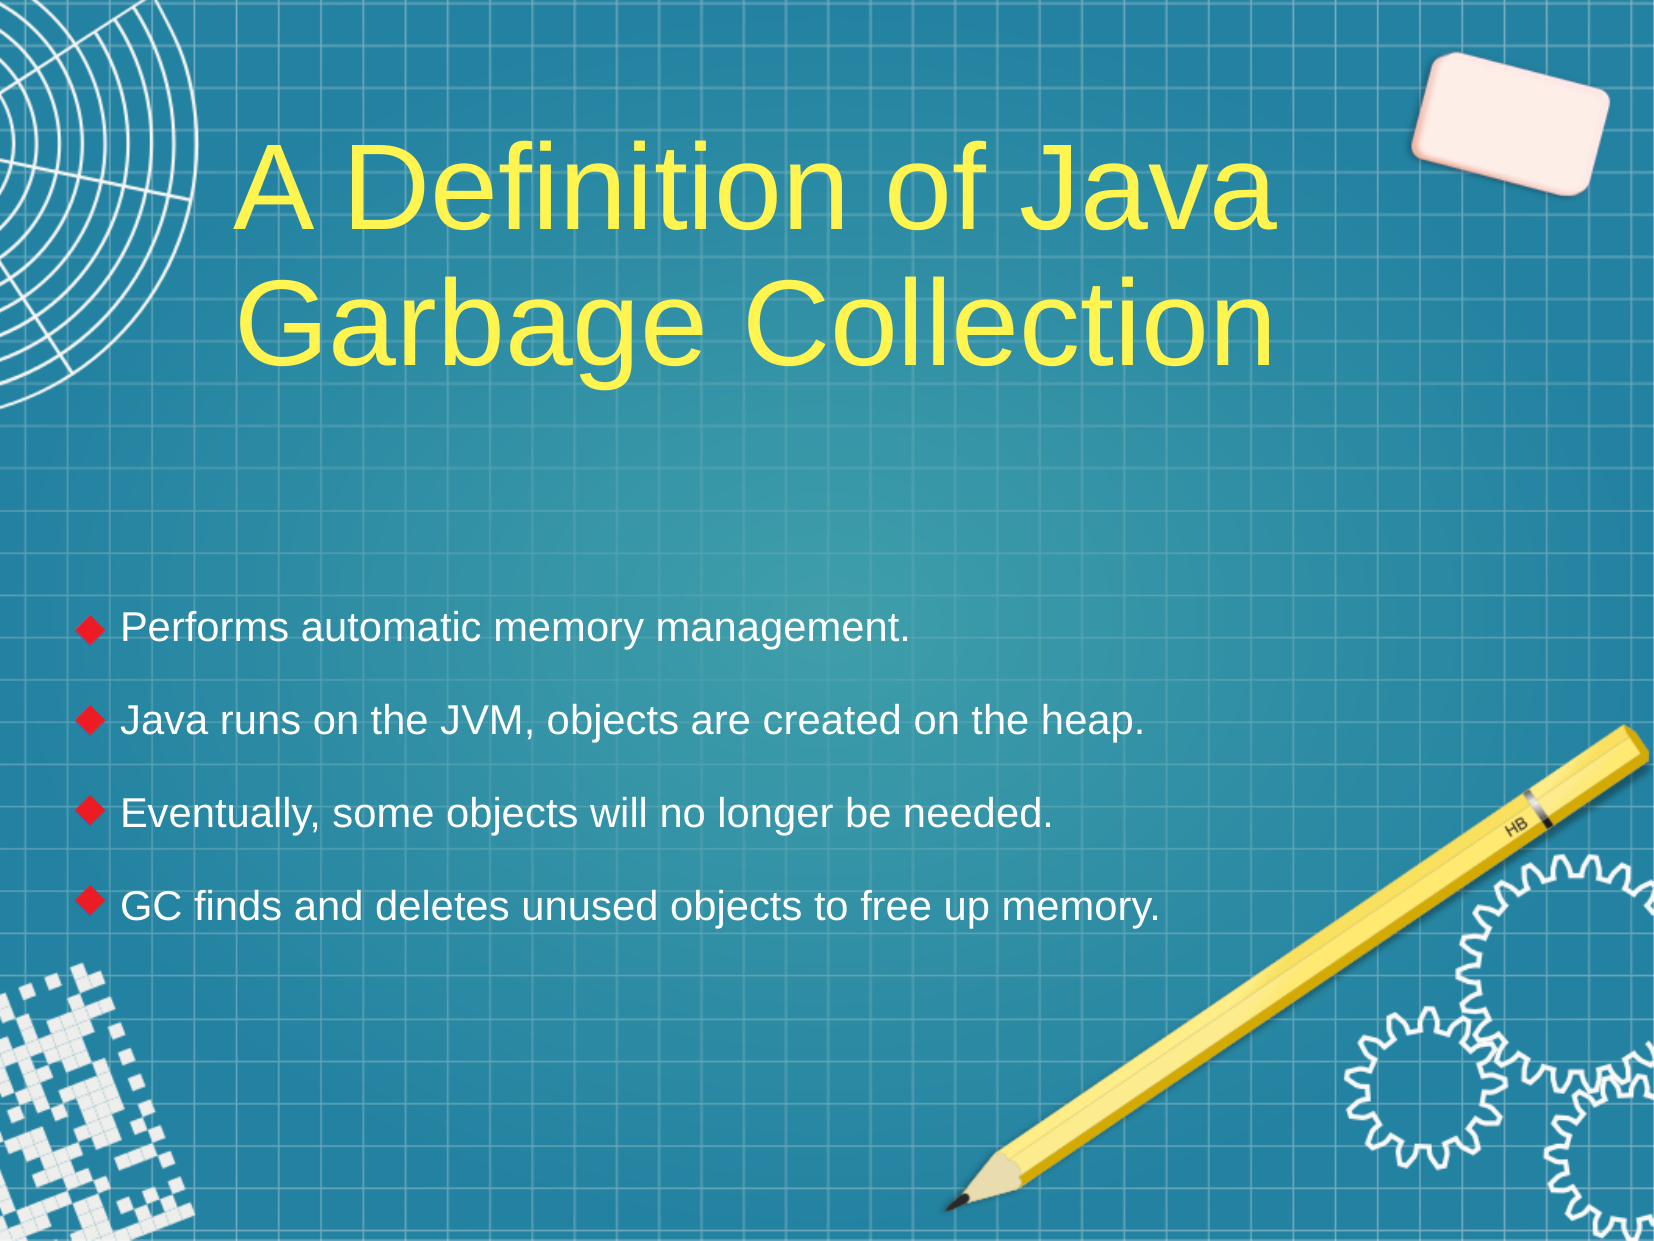

# A Definition of Java Garbage Collection
Performs automatic memory management.
Java runs on the JVM, objects are created on the heap.
Eventually, some objects will no longer be needed.
GC finds and deletes unused objects to free up memory.